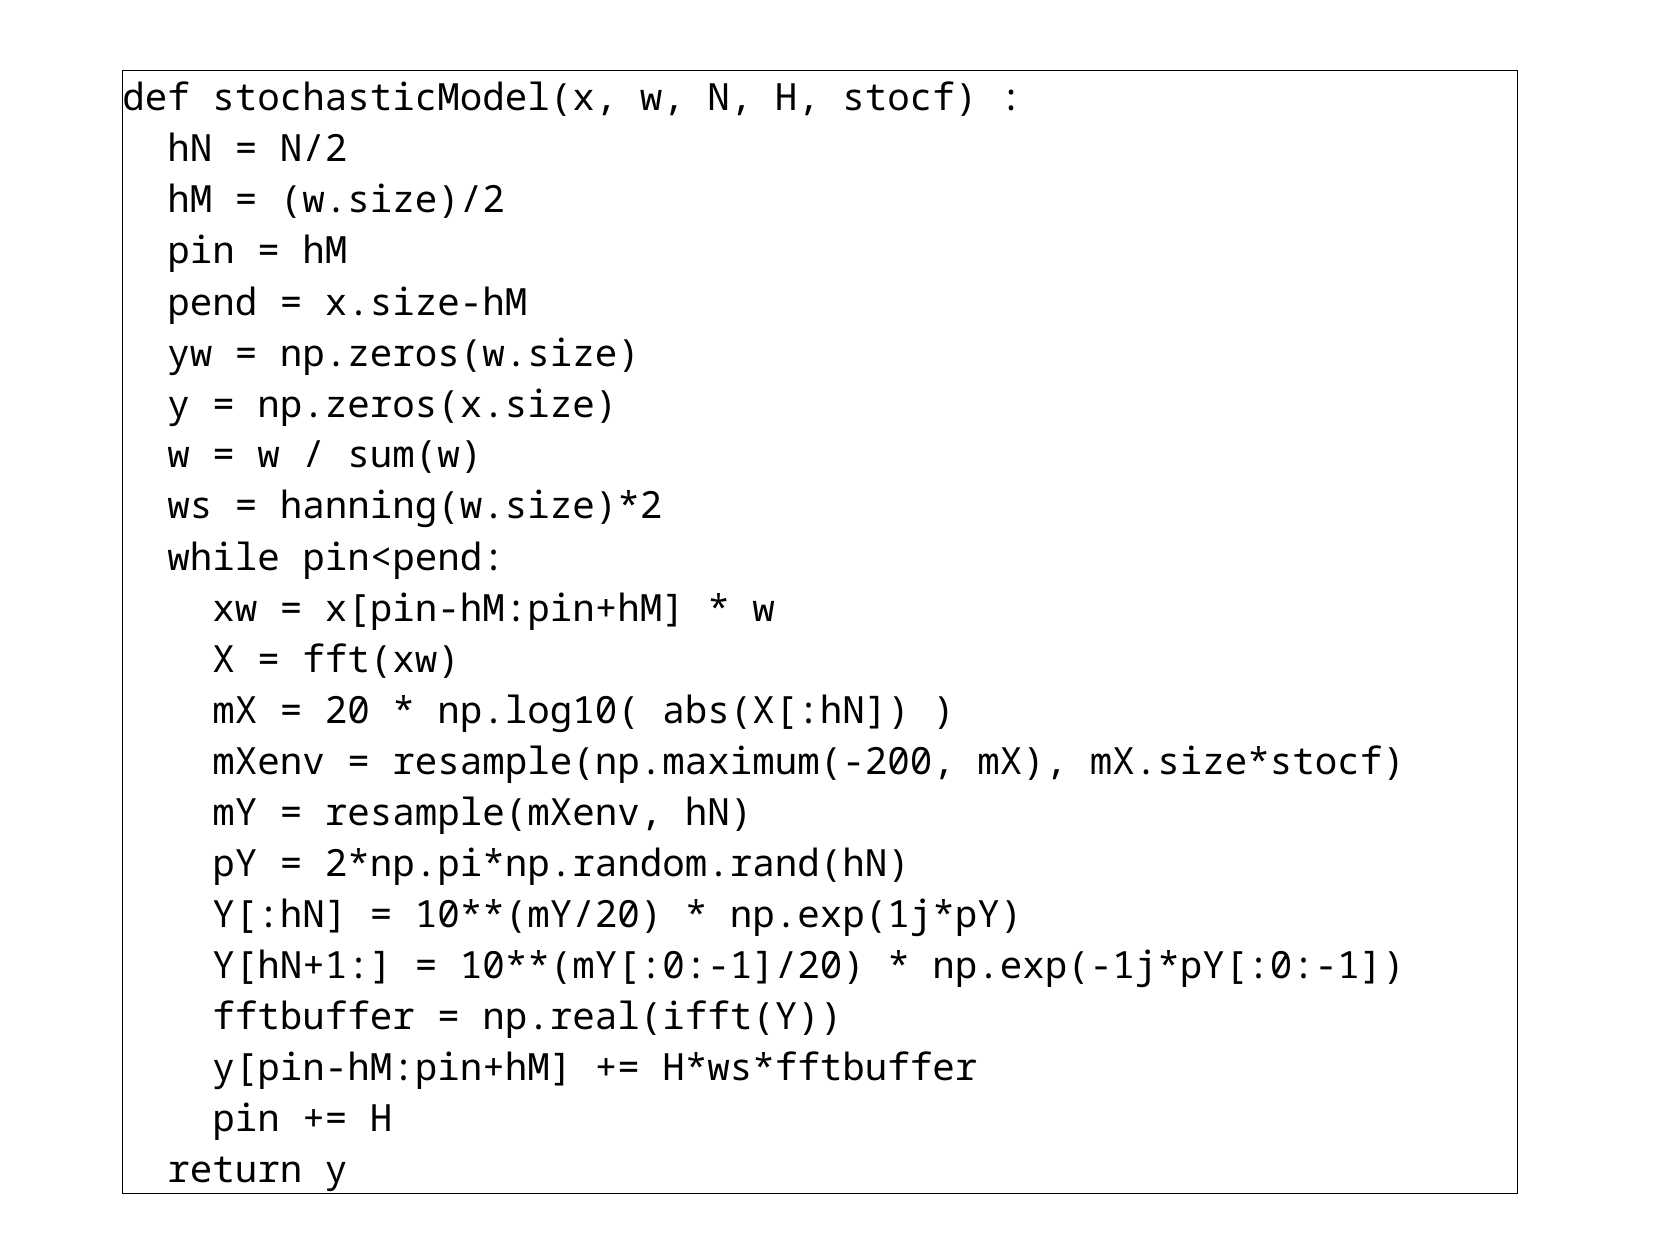

def stochasticModel(x, w, N, H, stocf) :
 hN = N/2
 hM = (w.size)/2
 pin = hM
 pend = x.size-hM
 yw = np.zeros(w.size)
 y = np.zeros(x.size)
 w = w / sum(w)
 ws = hanning(w.size)*2
 while pin<pend:
 xw = x[pin-hM:pin+hM] * w
 X = fft(xw)
 mX = 20 * np.log10( abs(X[:hN]) )
 mXenv = resample(np.maximum(-200, mX), mX.size*stocf)
 mY = resample(mXenv, hN)
 pY = 2*np.pi*np.random.rand(hN)
 Y[:hN] = 10**(mY/20) * np.exp(1j*pY)
 Y[hN+1:] = 10**(mY[:0:-1]/20) * np.exp(-1j*pY[:0:-1])
 fftbuffer = np.real(ifft(Y))
 y[pin-hM:pin+hM] += H*ws*fftbuffer
 pin += H
 return y